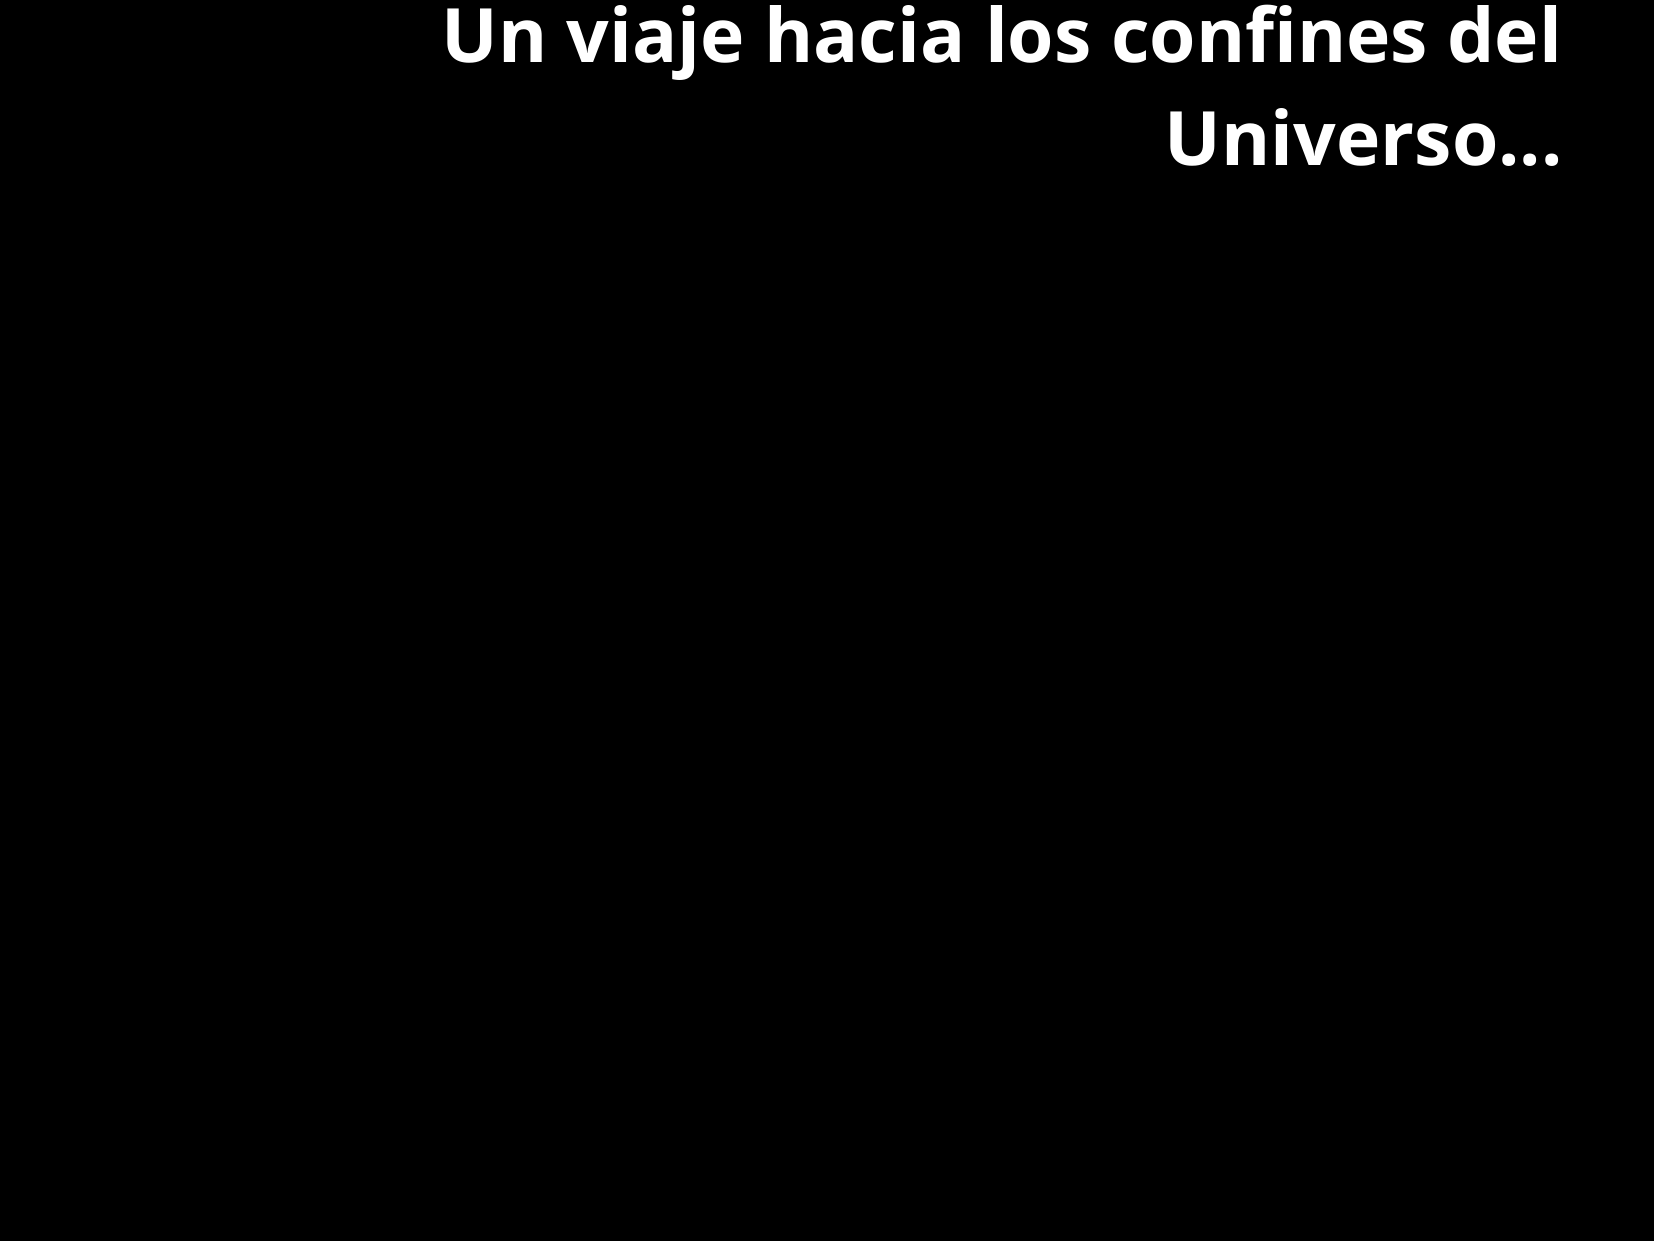

# Un viaje hacia los confines del Universo...
Nov 05, 2019
Asorey IPAC 2019 U03C01
52